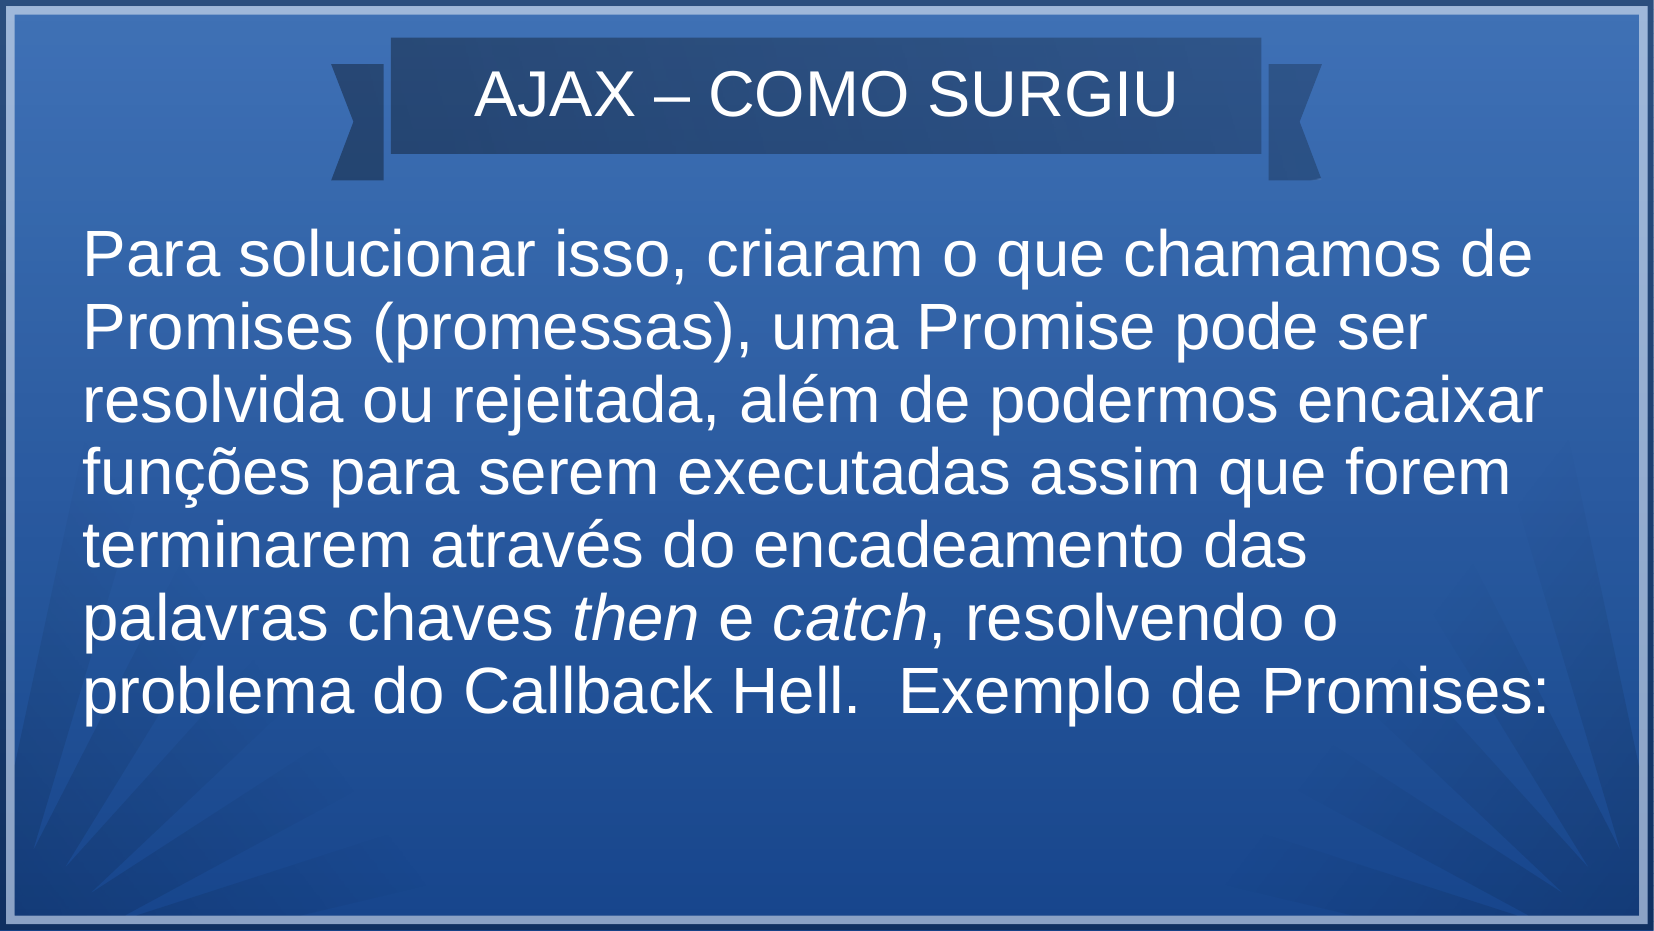

# AJAX – COMO SURGIU
Para solucionar isso, criaram o que chamamos de Promises (promessas), uma Promise pode ser resolvida ou rejeitada, além de podermos encaixar funções para serem executadas assim que forem terminarem através do encadeamento das palavras chaves then e catch, resolvendo o problema do Callback Hell. Exemplo de Promises: